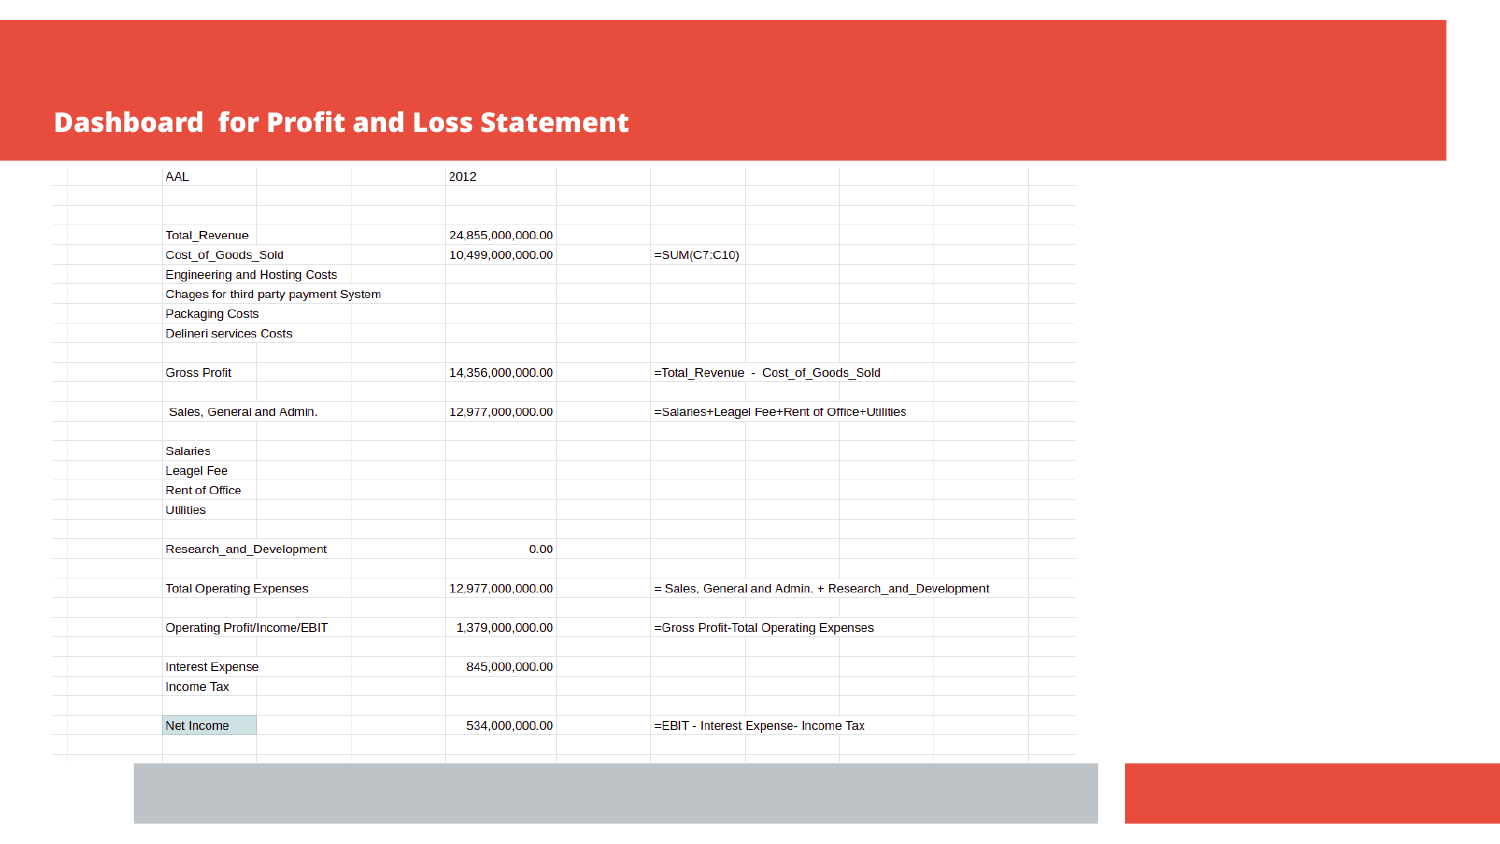

# Dashboard for Profit and Loss Statement